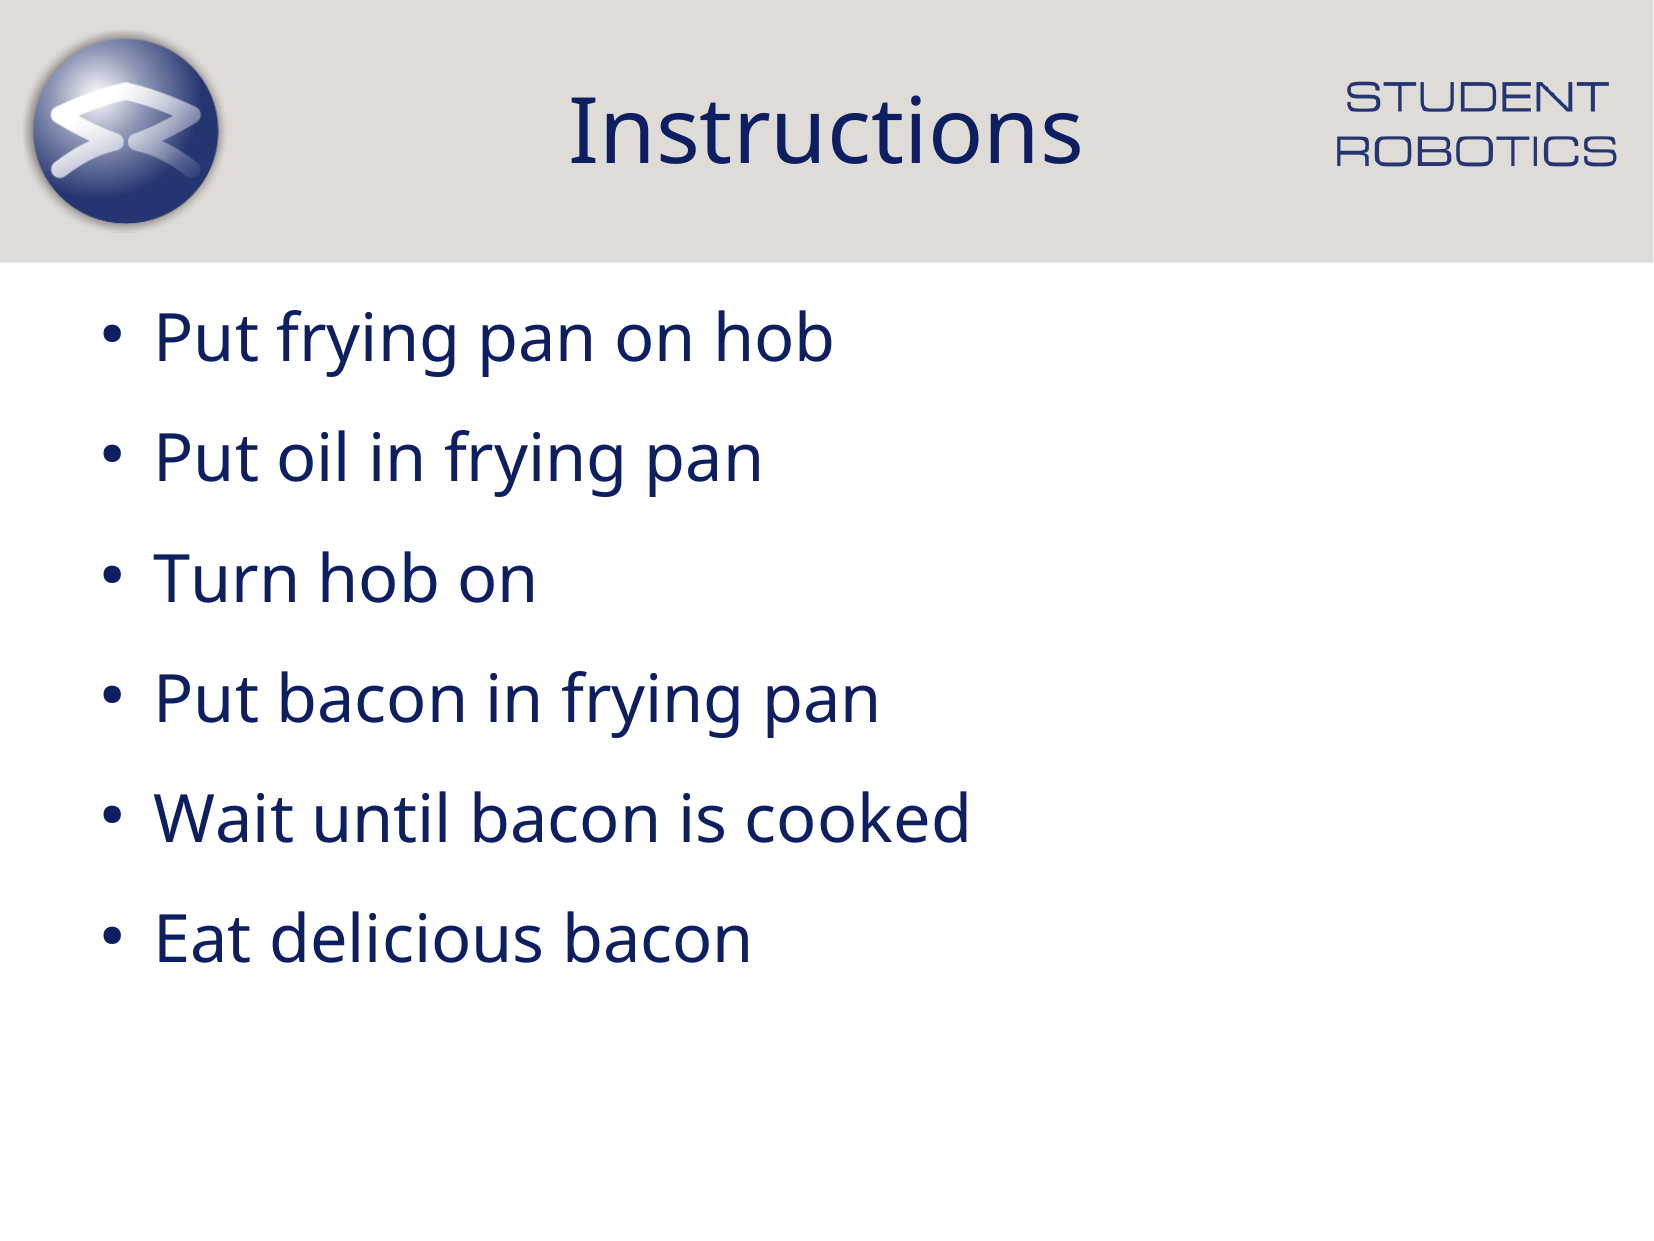

# Instructions
Put frying pan on hob
Put oil in frying pan
Turn hob on
Put bacon in frying pan
Wait until bacon is cooked
Eat delicious bacon